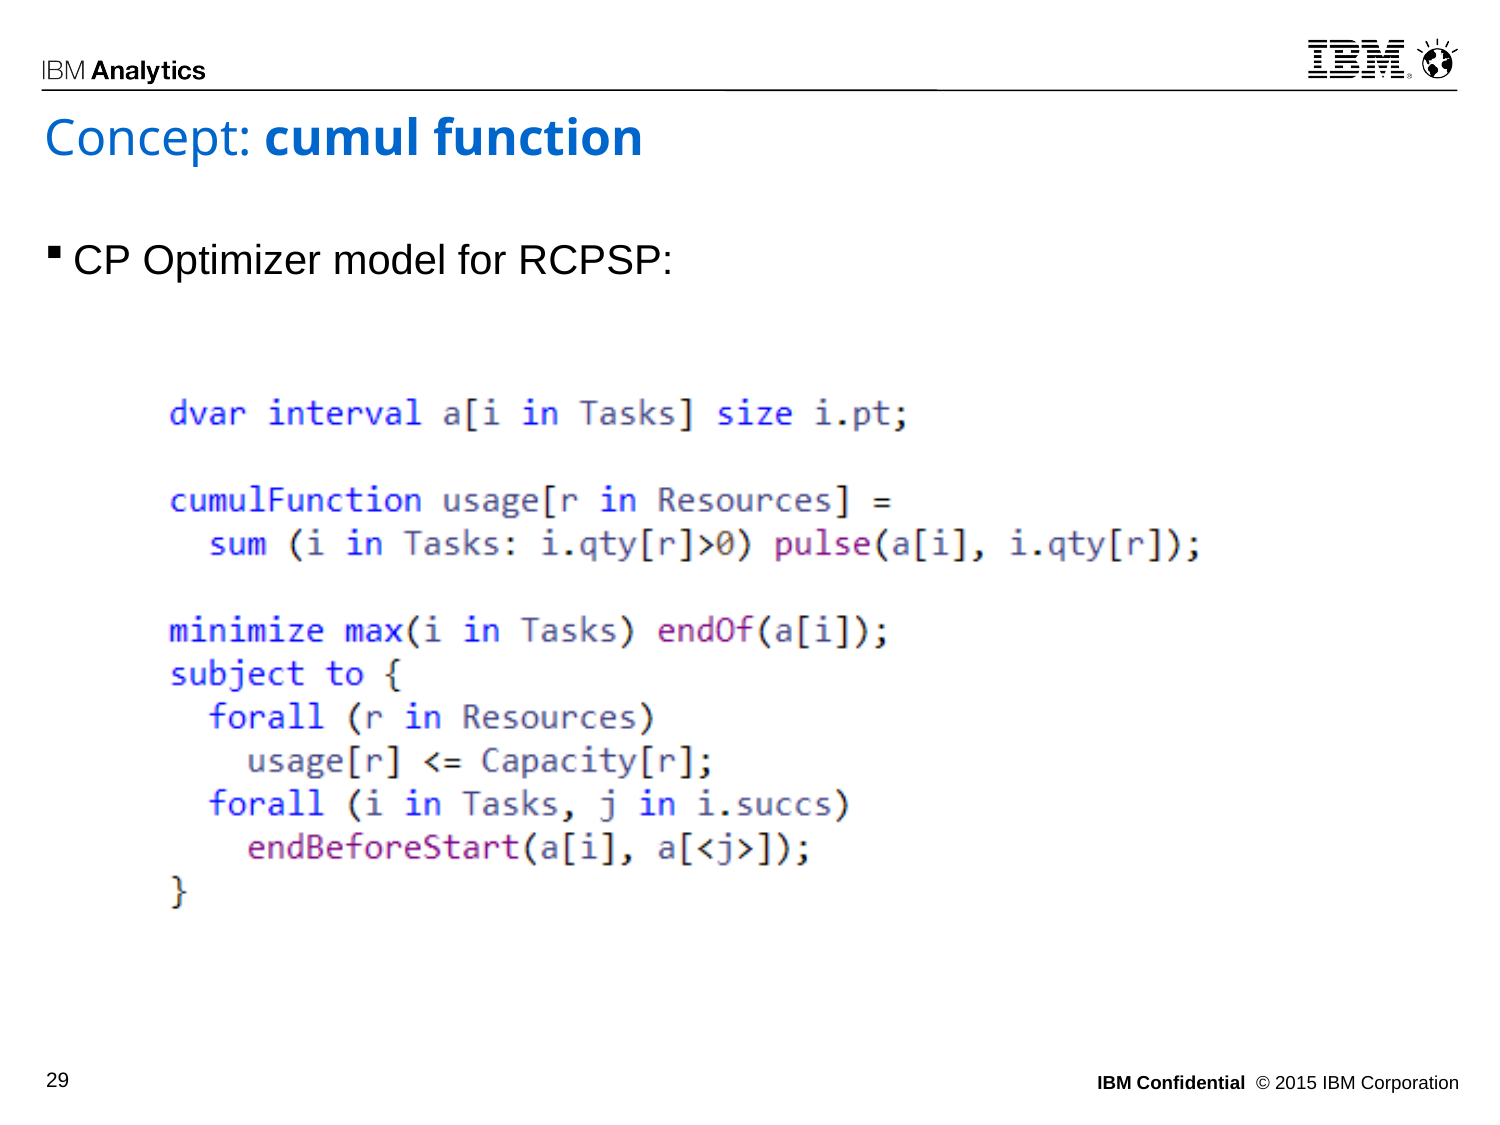

# Concept: cumul function
CP Optimizer model for RCPSP: